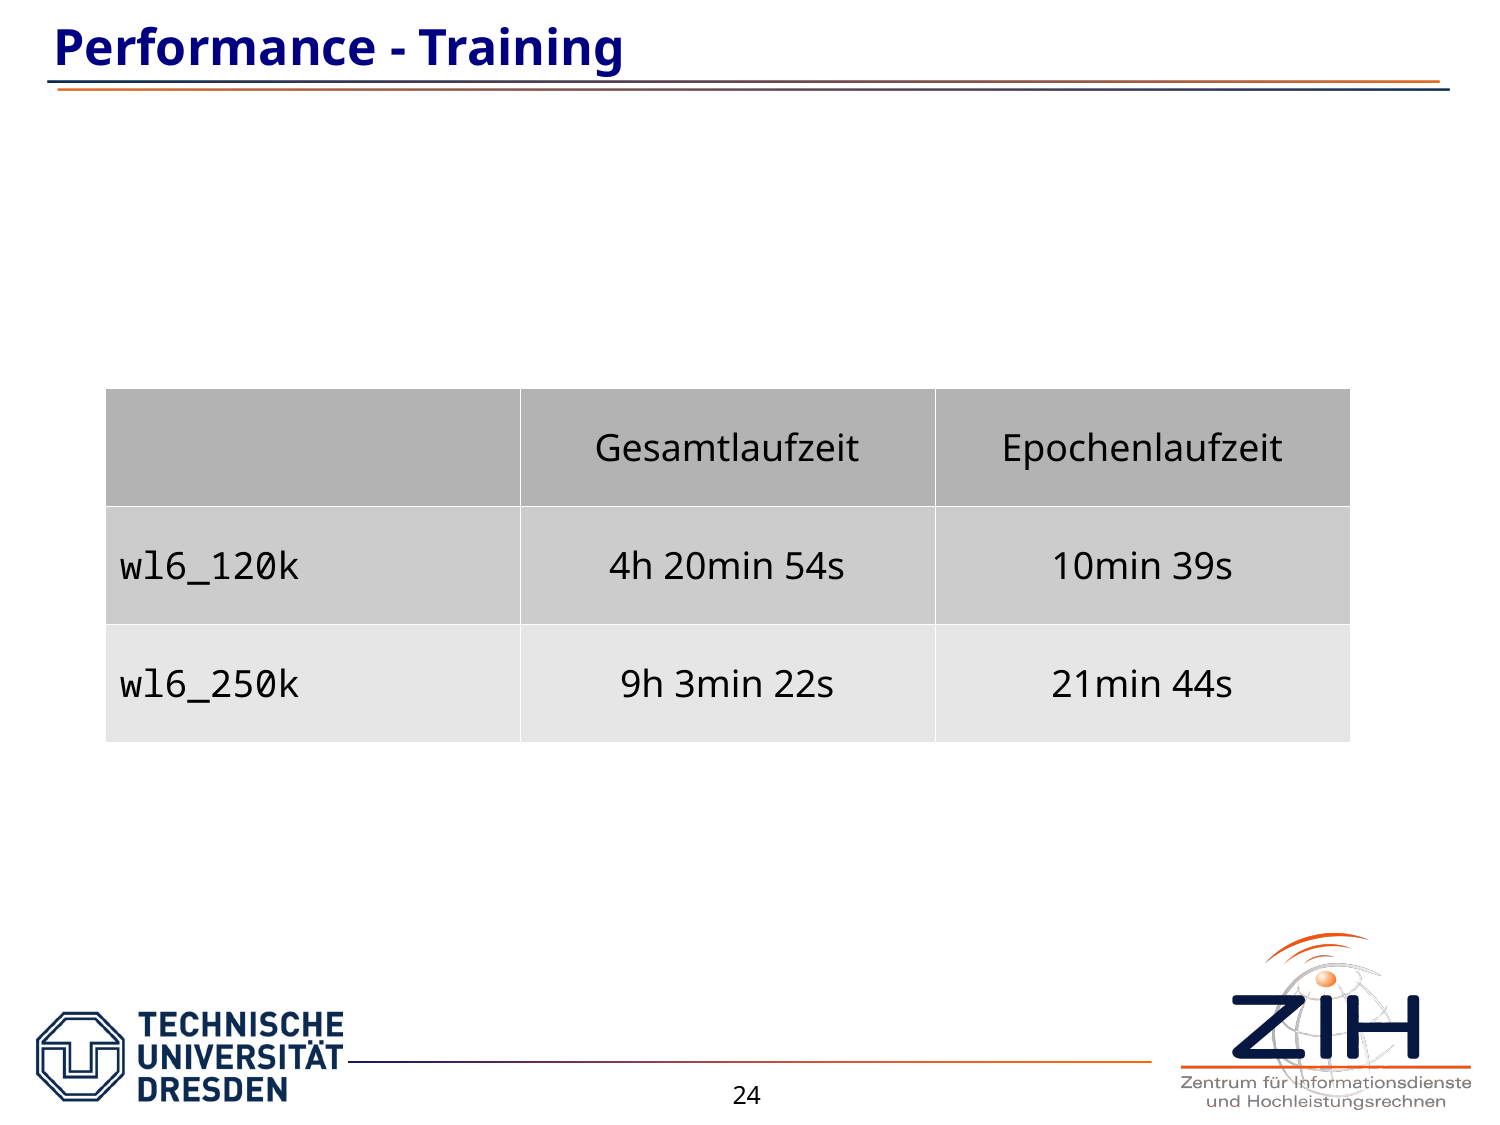

# Performance - Training
| | Gesamtlaufzeit | Epochenlaufzeit |
| --- | --- | --- |
| wl6\_120k | 4h 20min 54s | 10min 39s |
| wl6\_250k | 9h 3min 22s | 21min 44s |
24